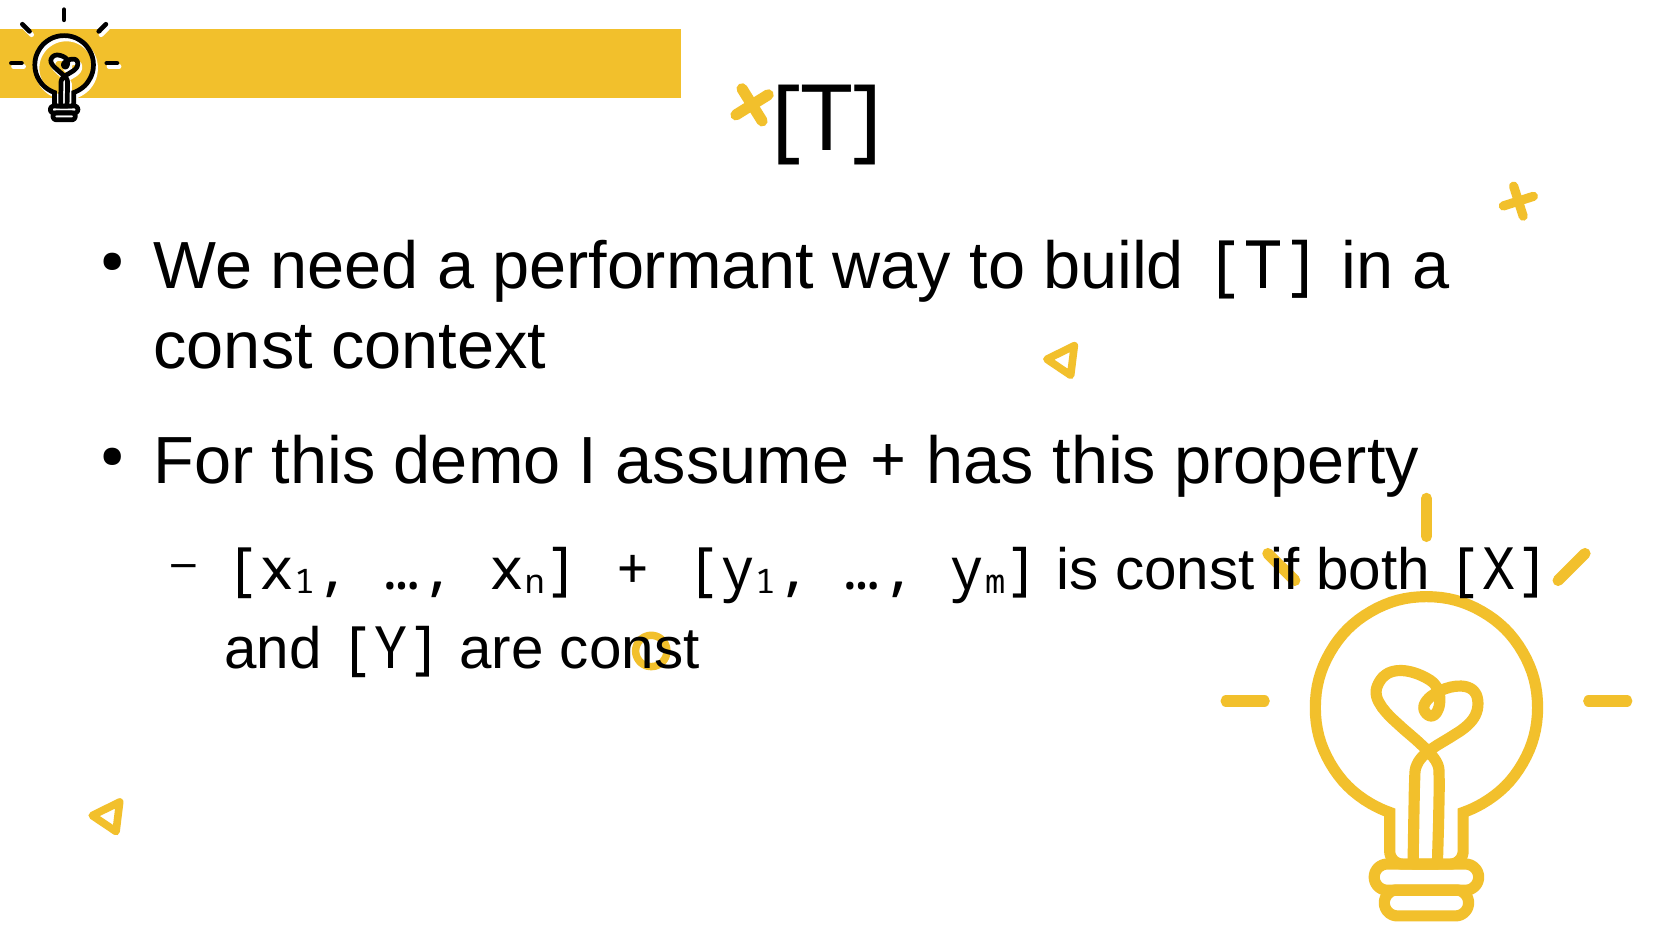

# [T]
We need a performant way to build [T] in a const context
For this demo I assume + has this property
[x1, …, xn] + [y1, …, ym] is const if both [X] and [Y] are const